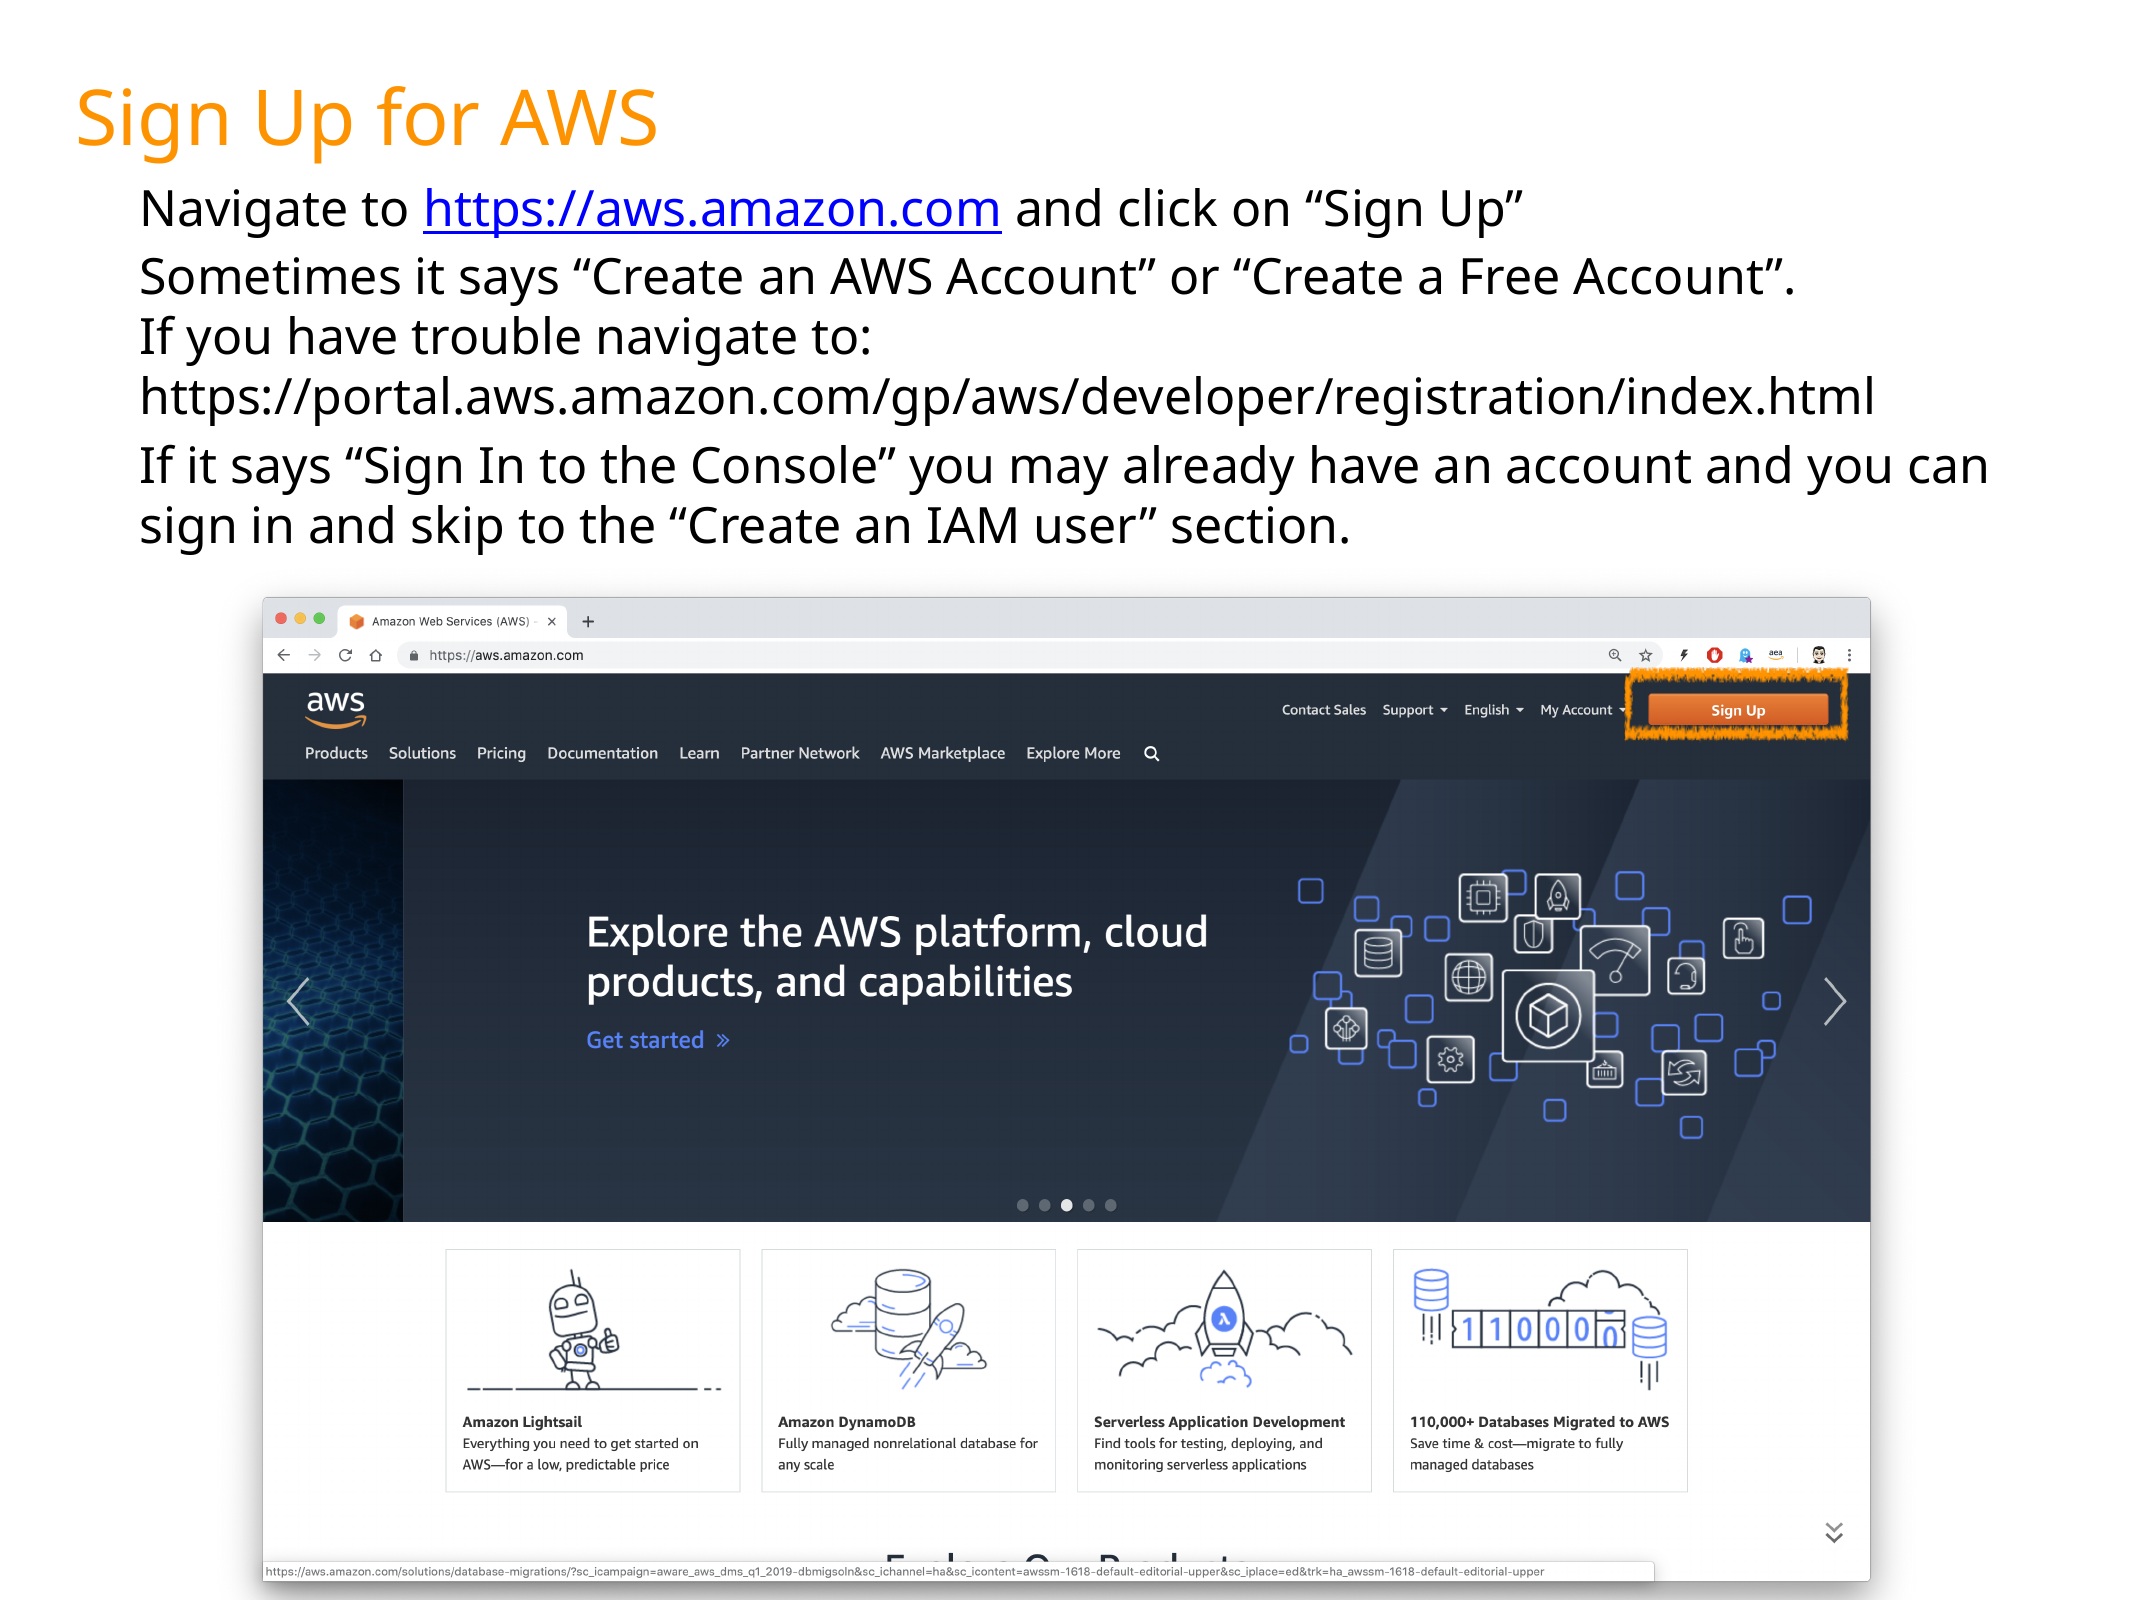

Sign Up for AWS
Navigate to https://aws.amazon.com and click on “Sign Up”
Sometimes it says “Create an AWS Account” or “Create a Free Account”.
If you have trouble navigate to:
https://portal.aws.amazon.com/gp/aws/developer/registration/index.html
If it says “Sign In to the Console” you may already have an account and you can
sign in and skip to the “Create an IAM user” section.